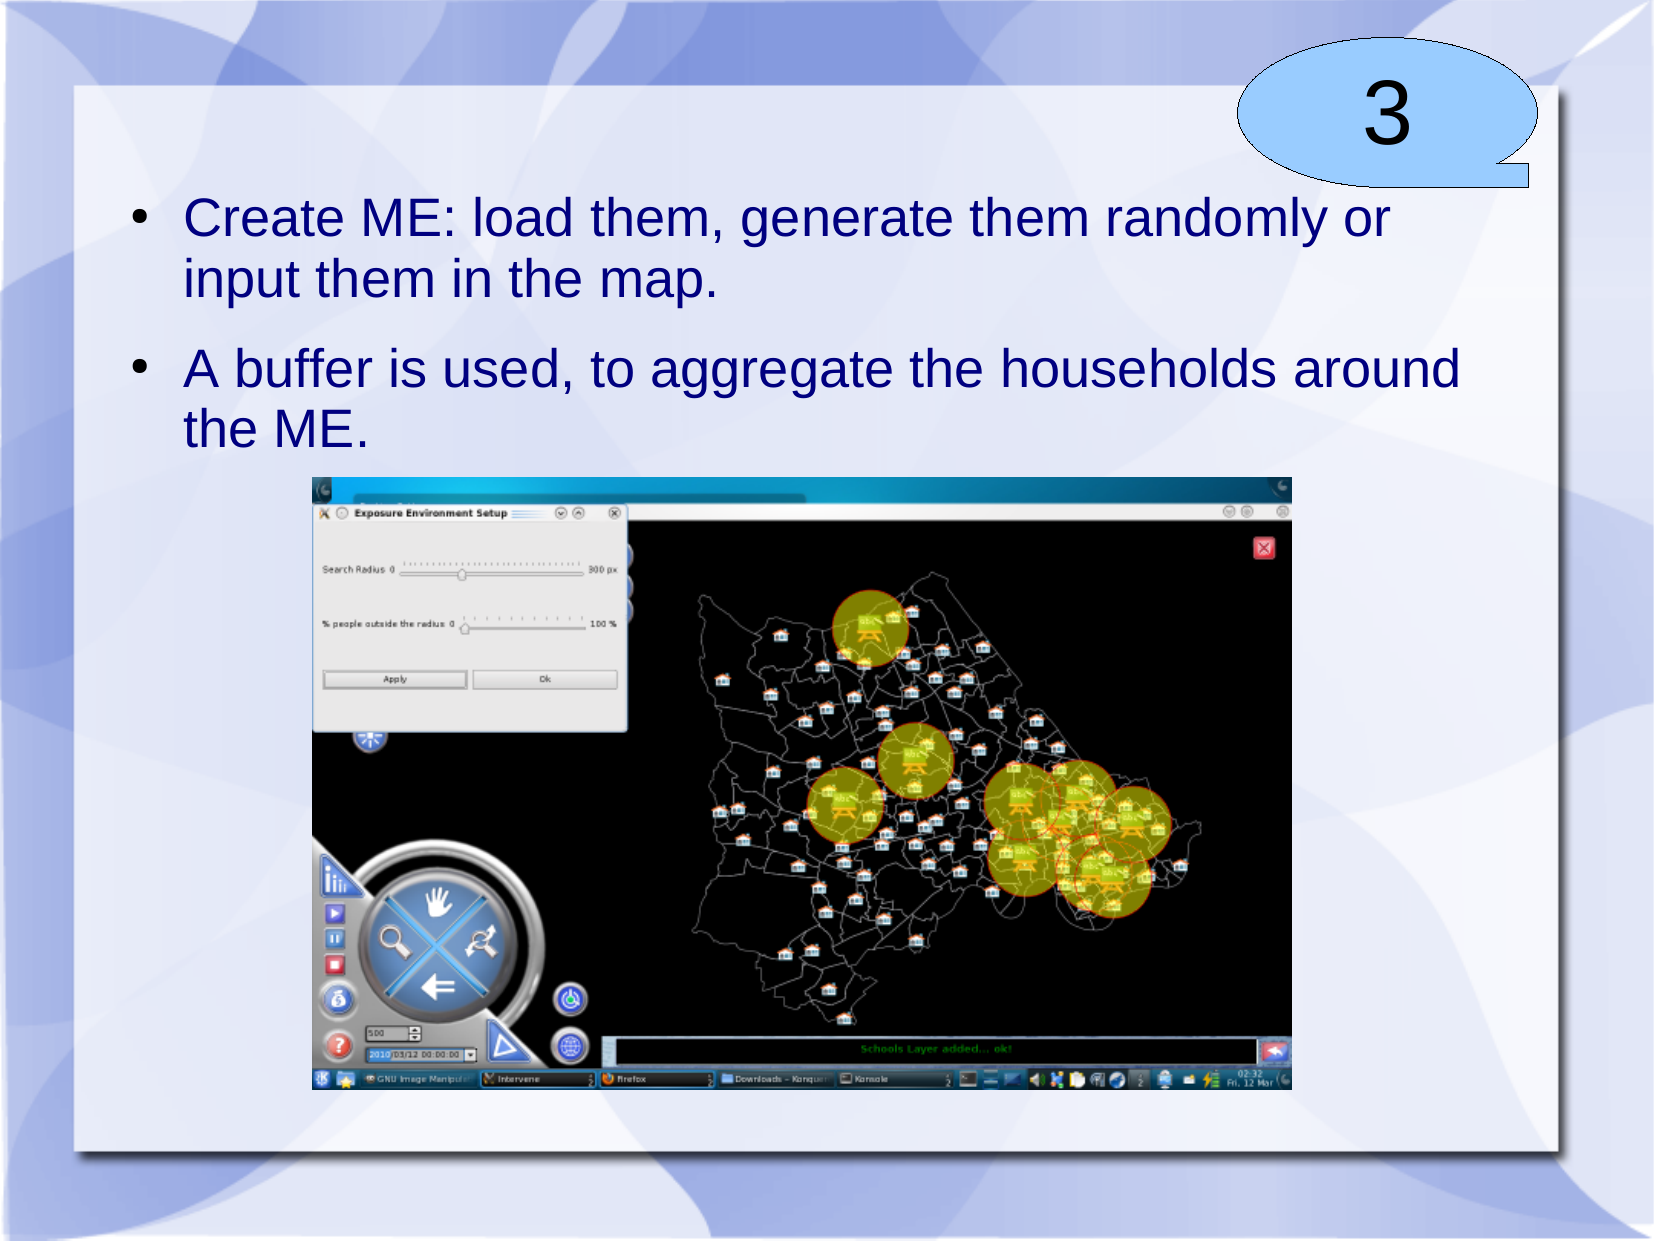

3
# Create ME: load them, generate them randomly or input them in the map.
A buffer is used, to aggregate the households around the ME.